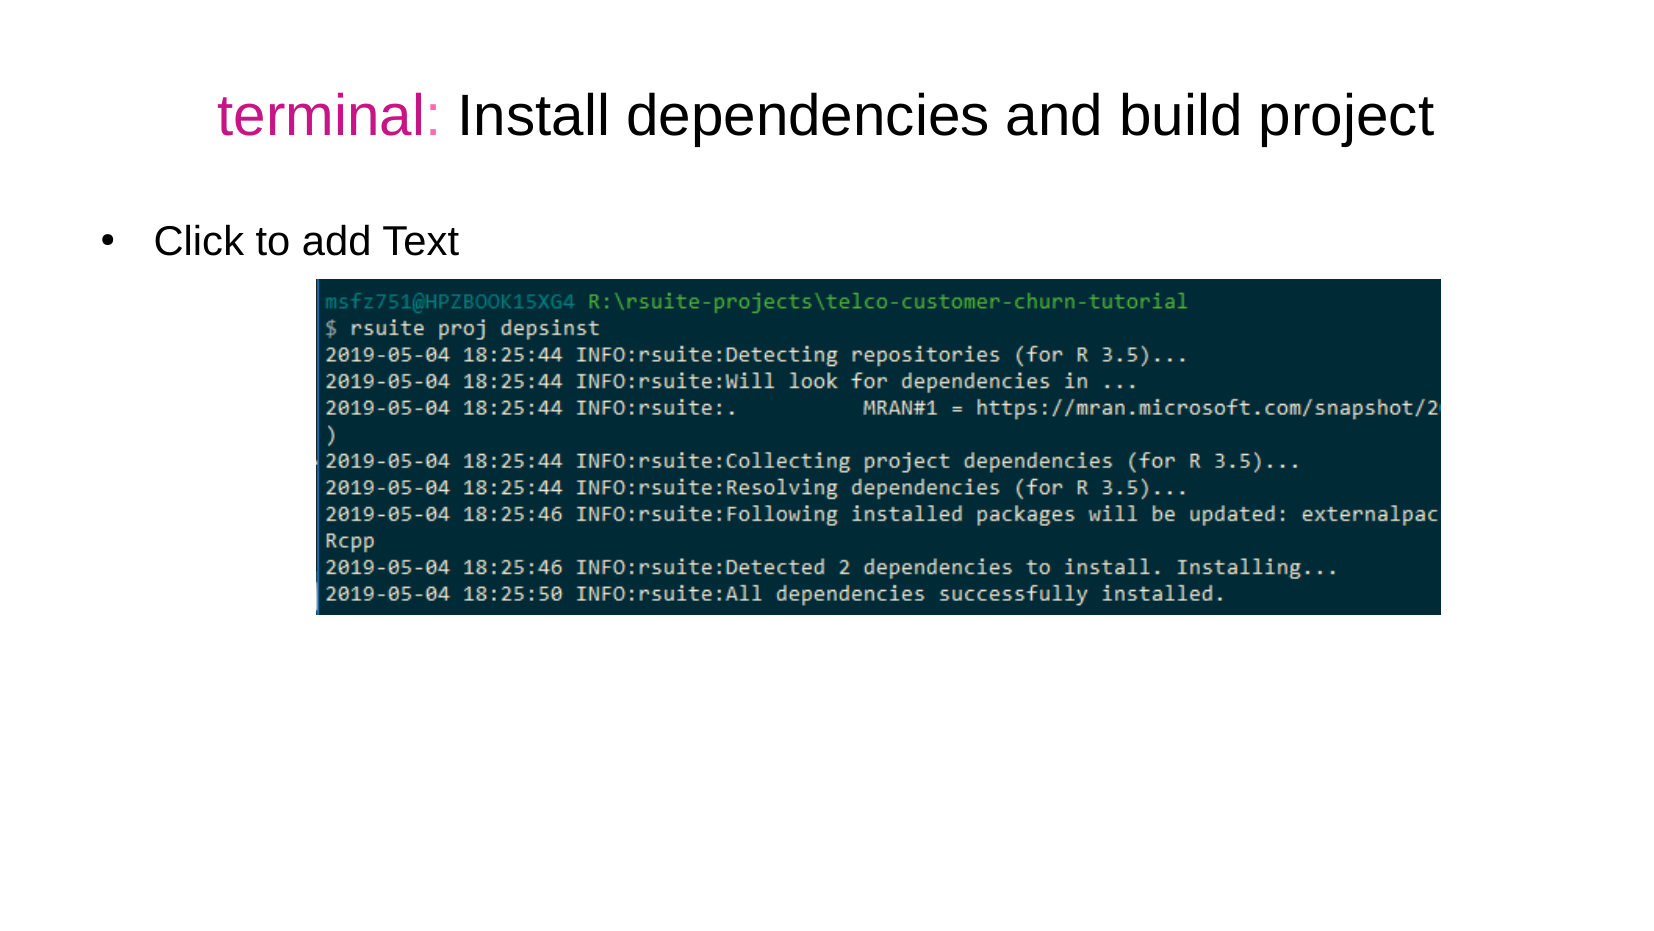

# terminal: Install dependencies and build project
Click to add Text